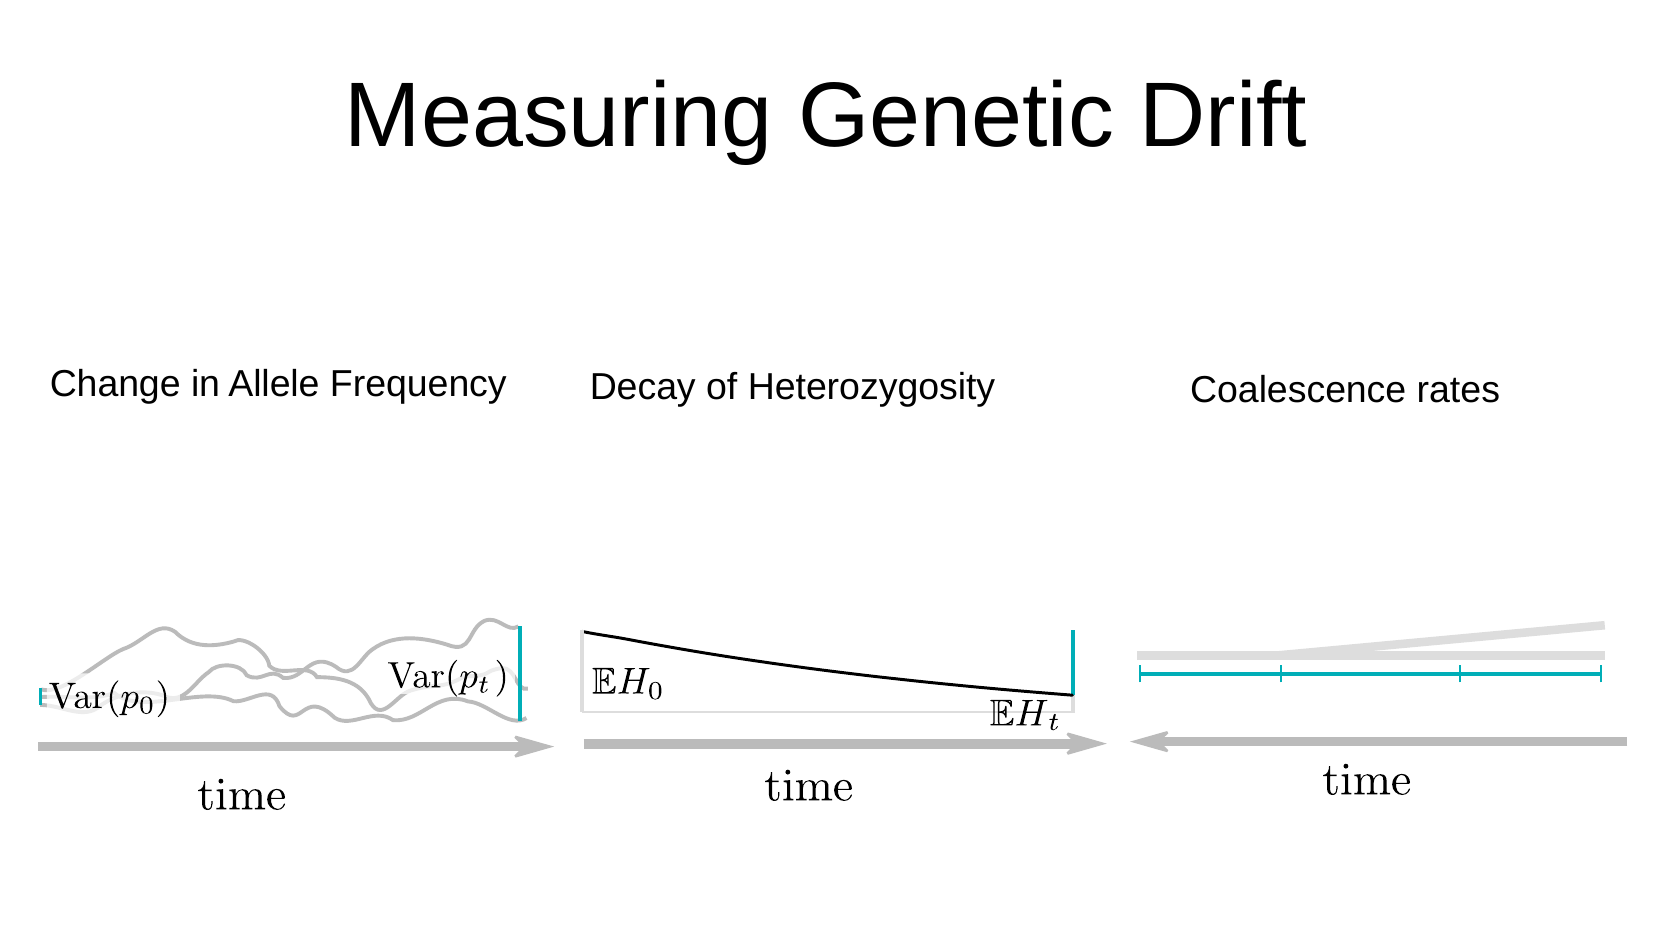

# Measuring Genetic Drift
Change in Allele Frequency
Decay of Heterozygosity
Coalescence rates